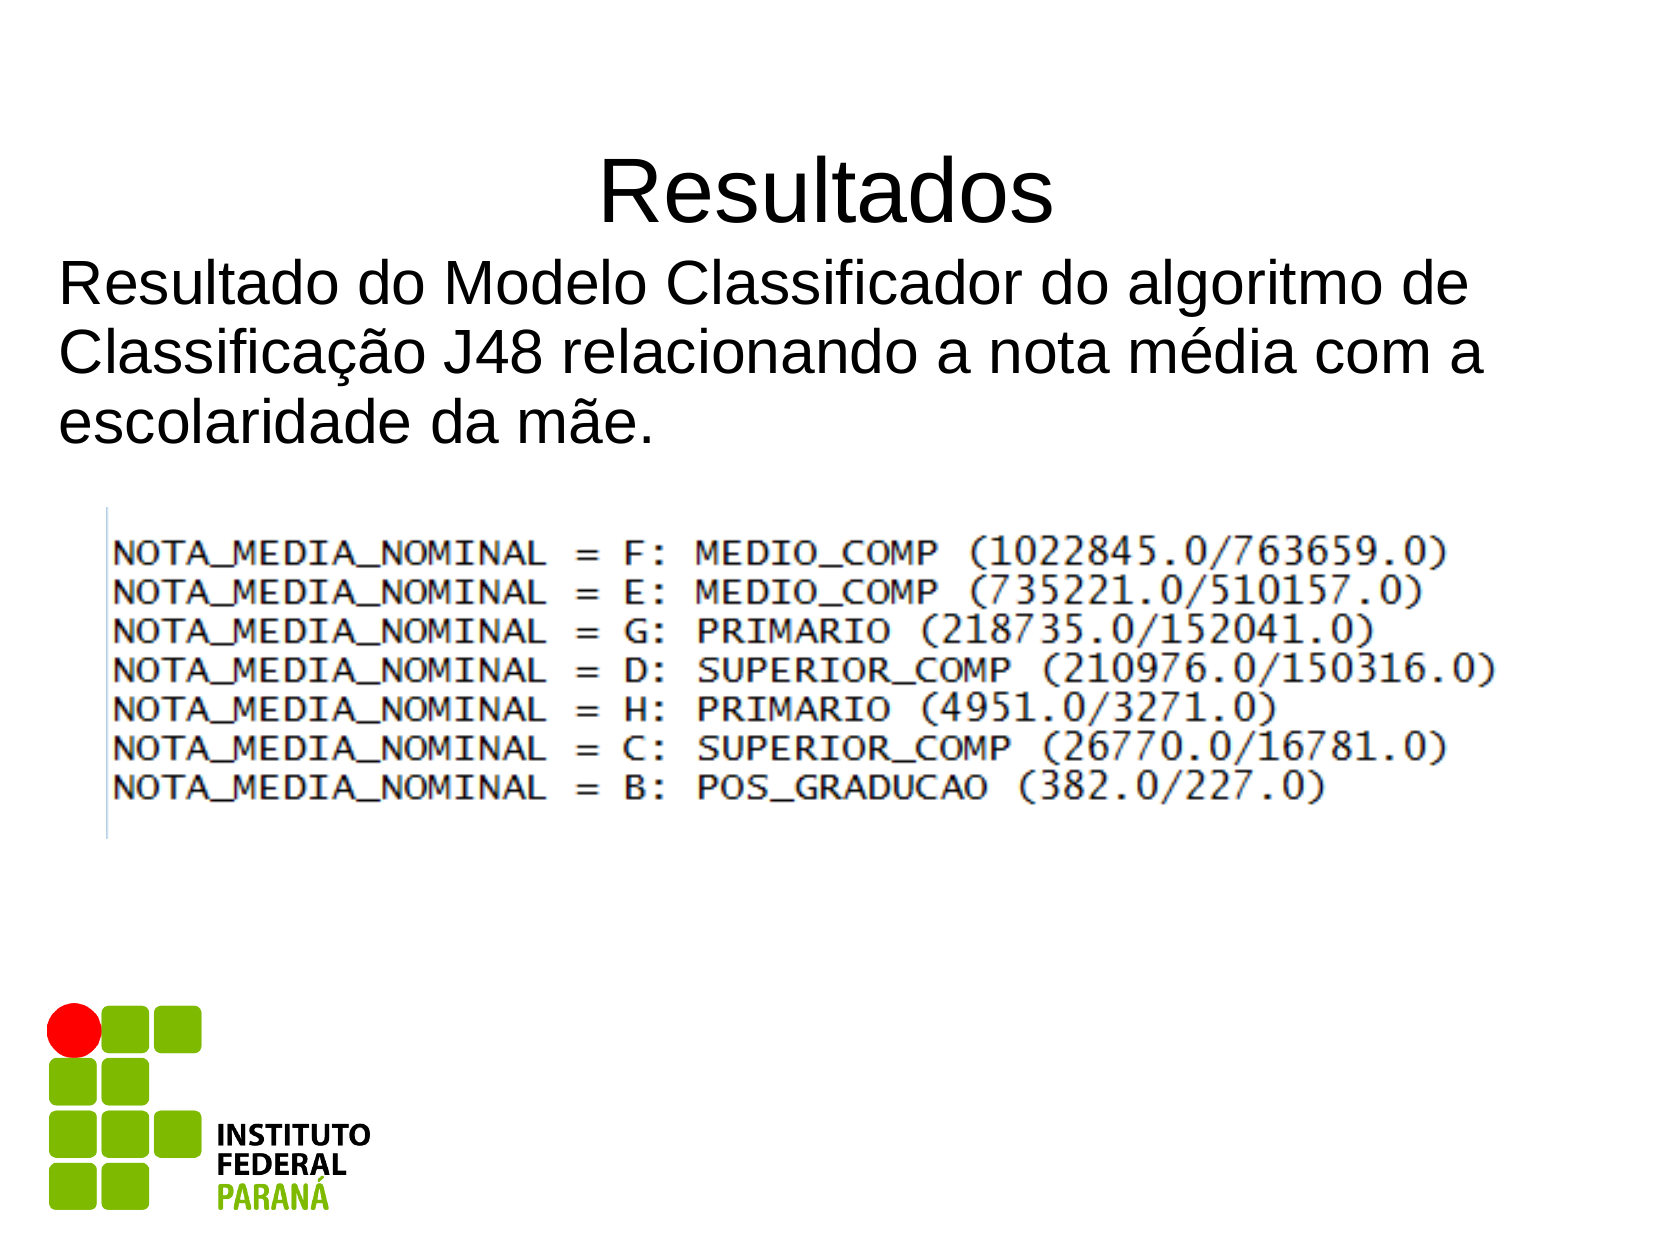

Resultados
# Resultado do Modelo Classificador do algoritmo de Classificação J48 relacionando a nota média com a escolaridade da mãe.